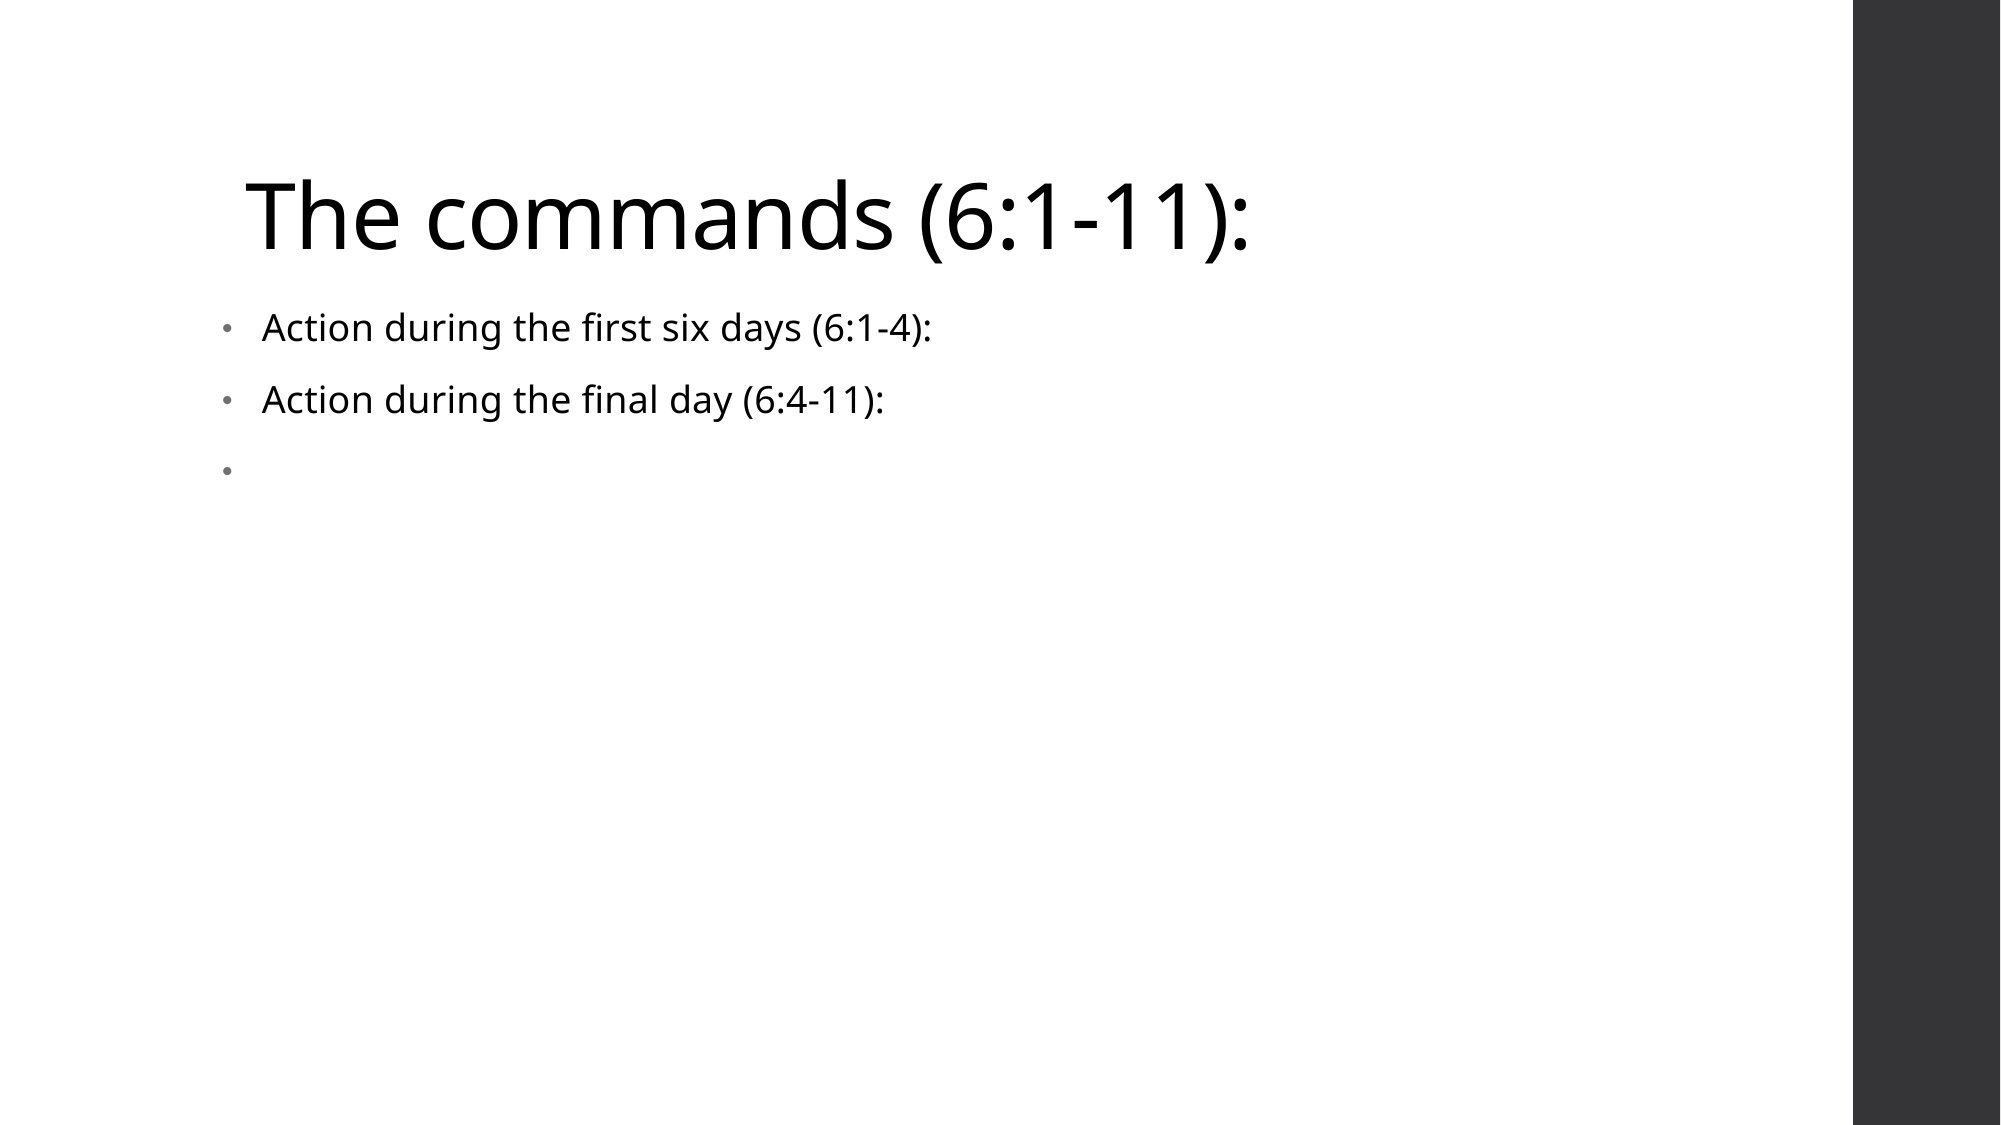

# The commands (6:1-11):
 Action during the first six days (6:1-4):
 Action during the final day (6:4-11):